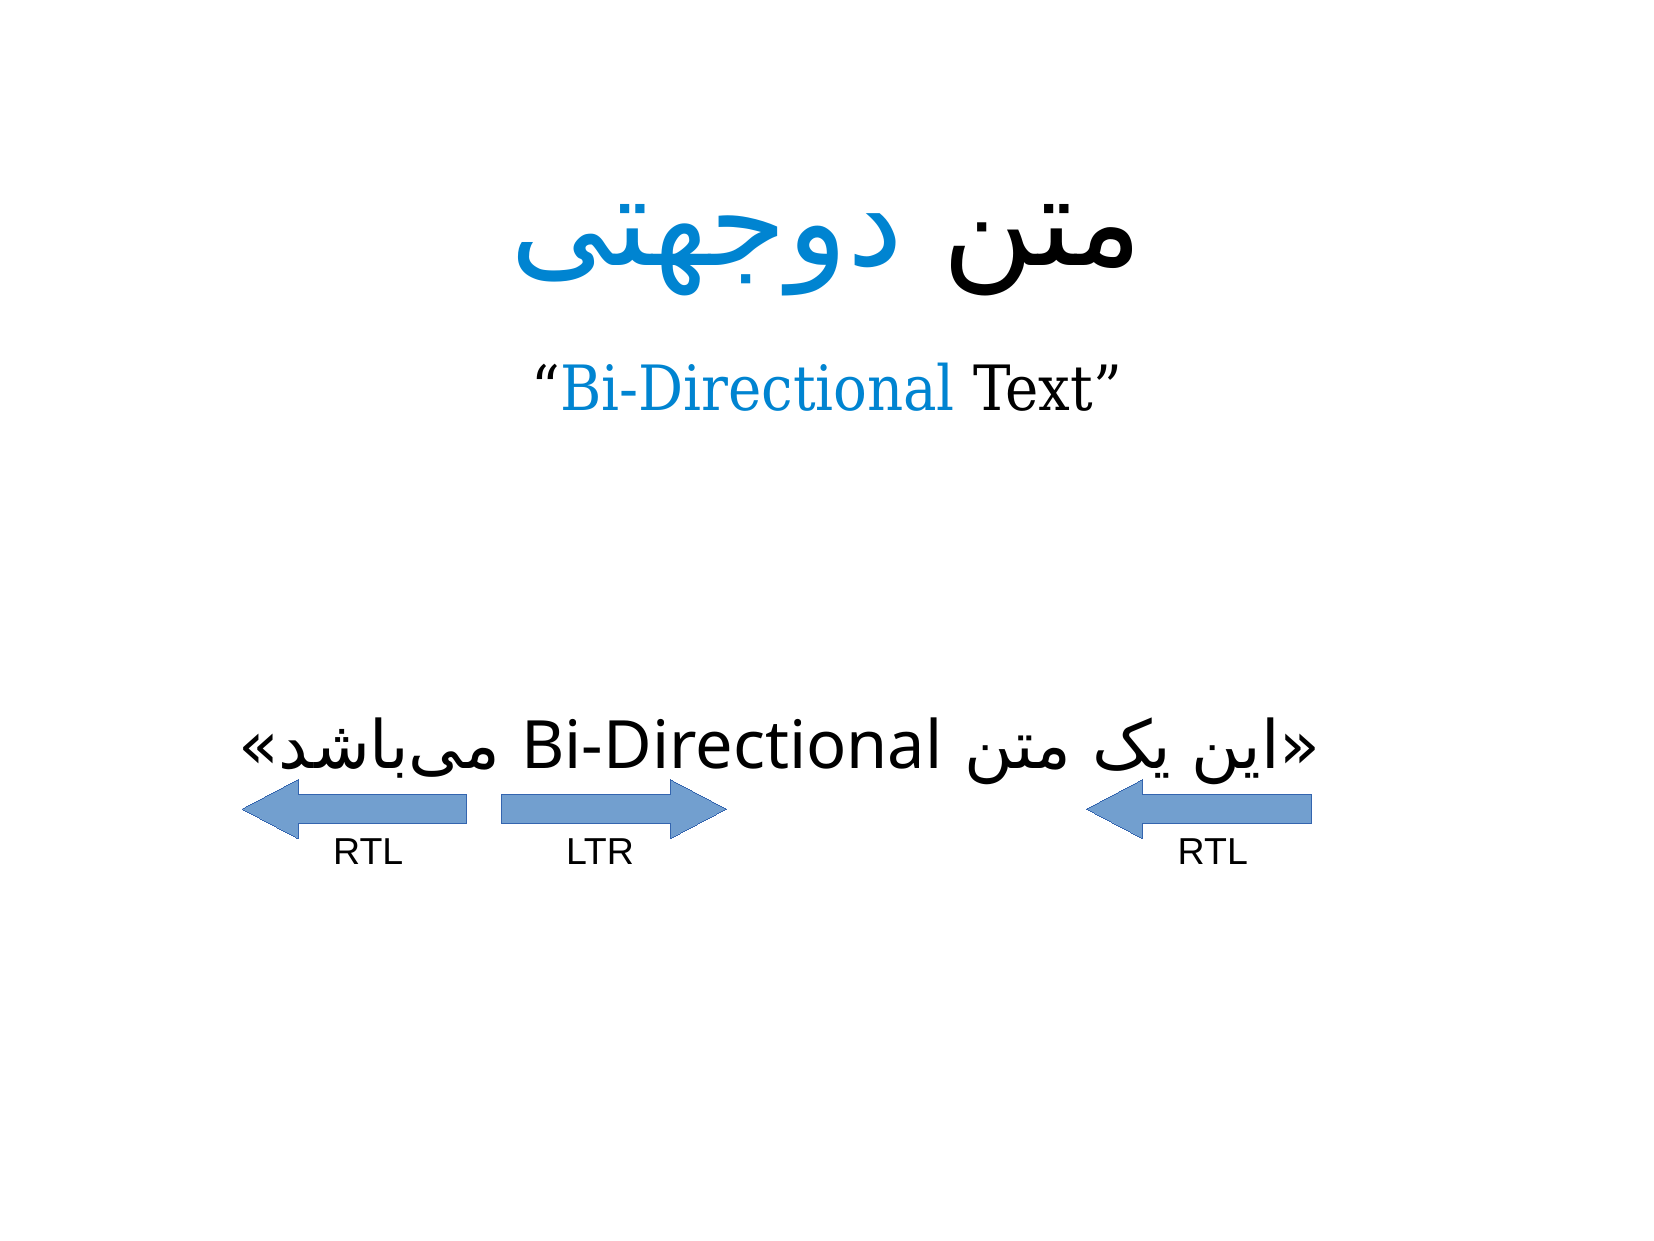

متن دوجهتی
“Bi-Directional Text”
«این یک متن Bi-Directional می‌باشد»
RTL
LTR
RTL